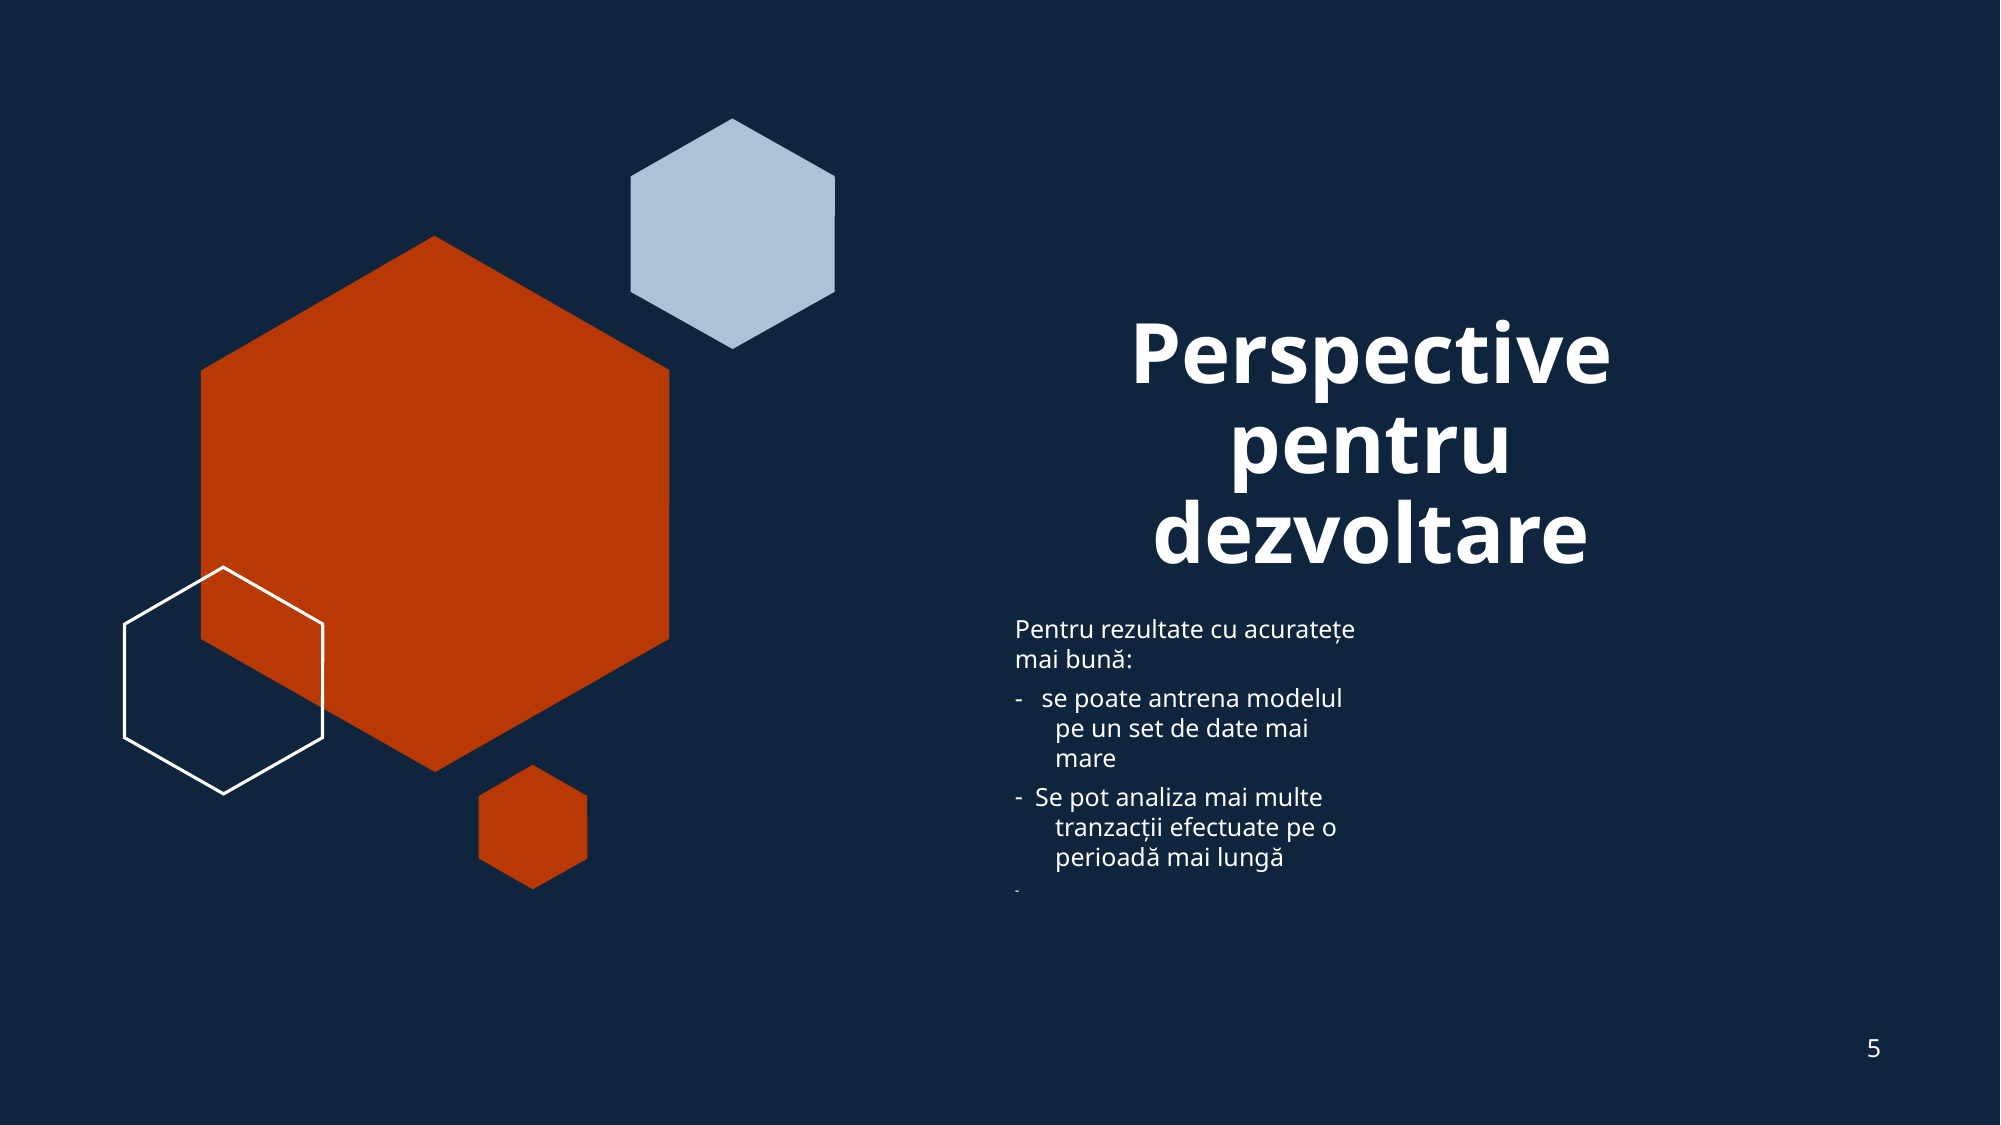

# Perspective pentru dezvoltare
Pentru rezultate cu acuratețe mai bună:
 se poate antrena modelul pe un set de date mai mare
Se pot analiza mai multe tranzacții efectuate pe o perioadă mai lungă